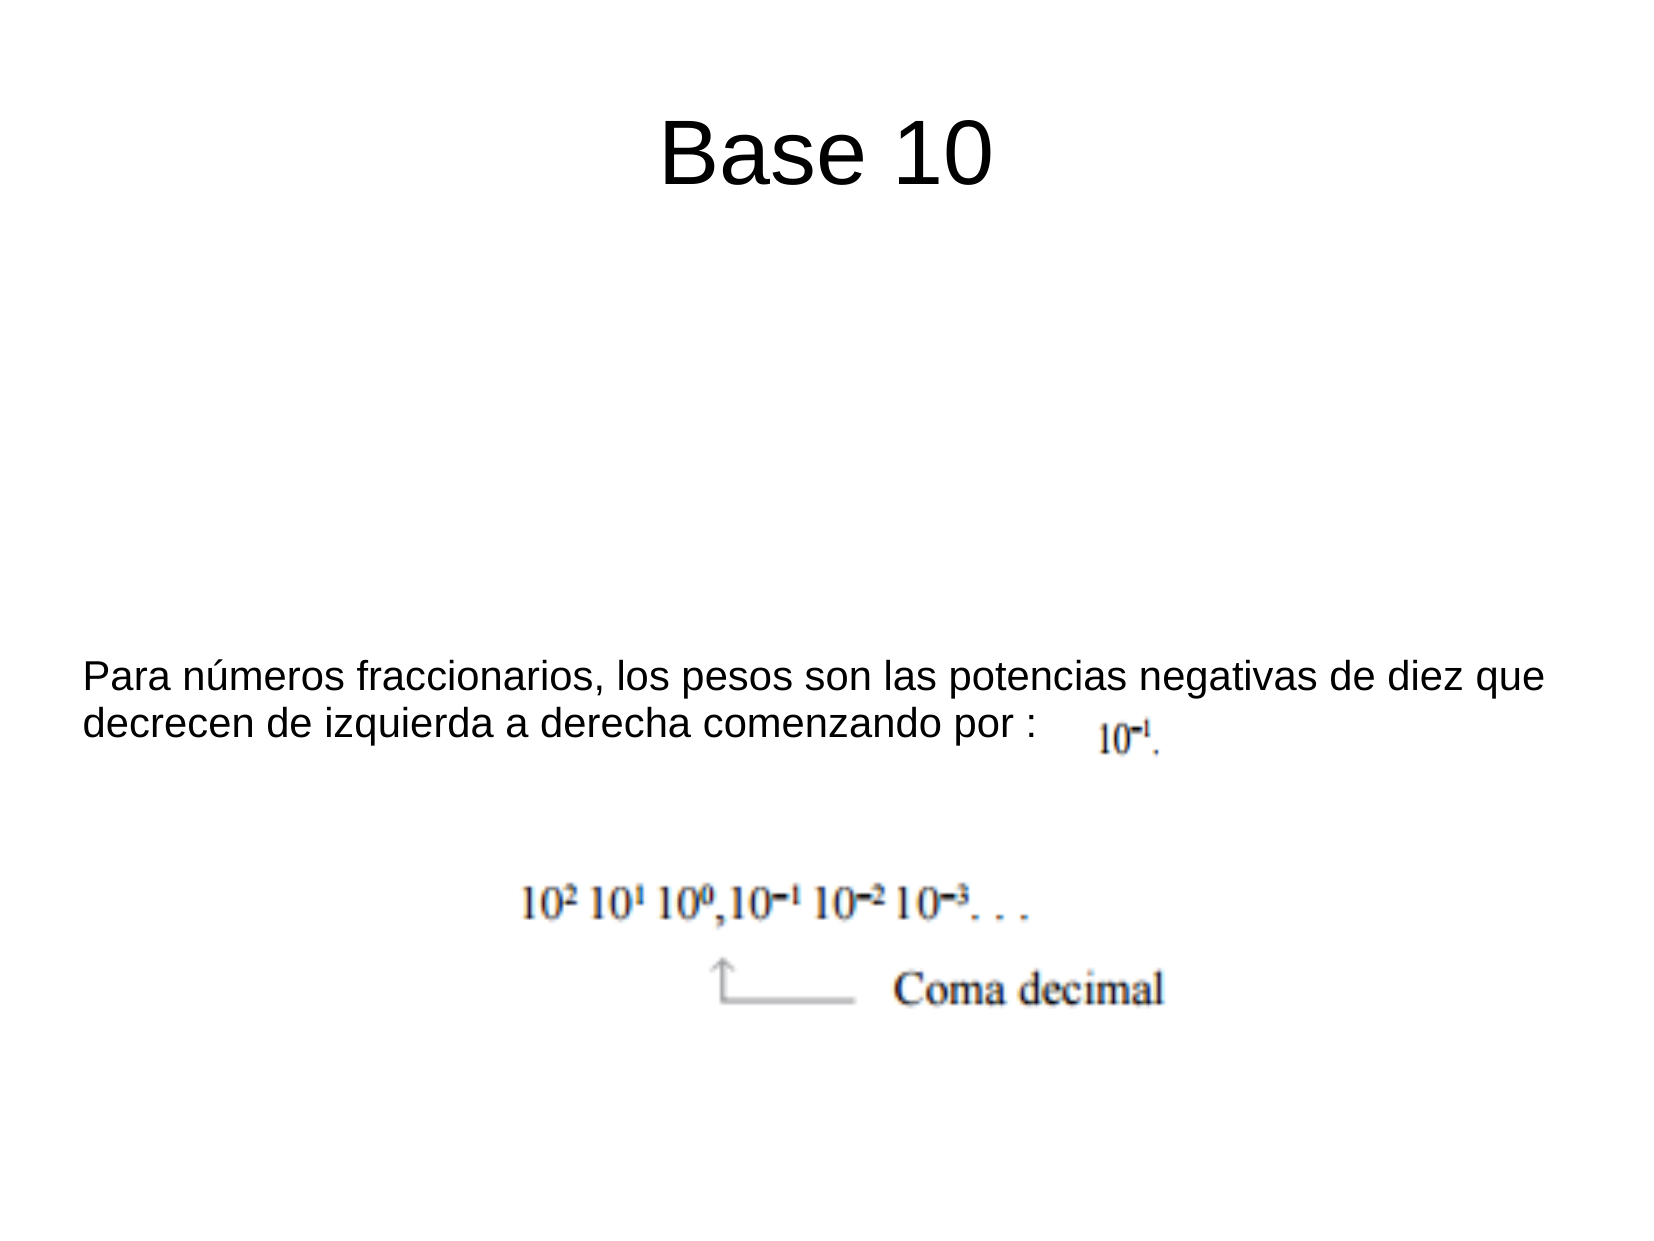

# Base 10
Para números fraccionarios, los pesos son las potencias negativas de diez que decrecen de izquierda a derecha comenzando por :